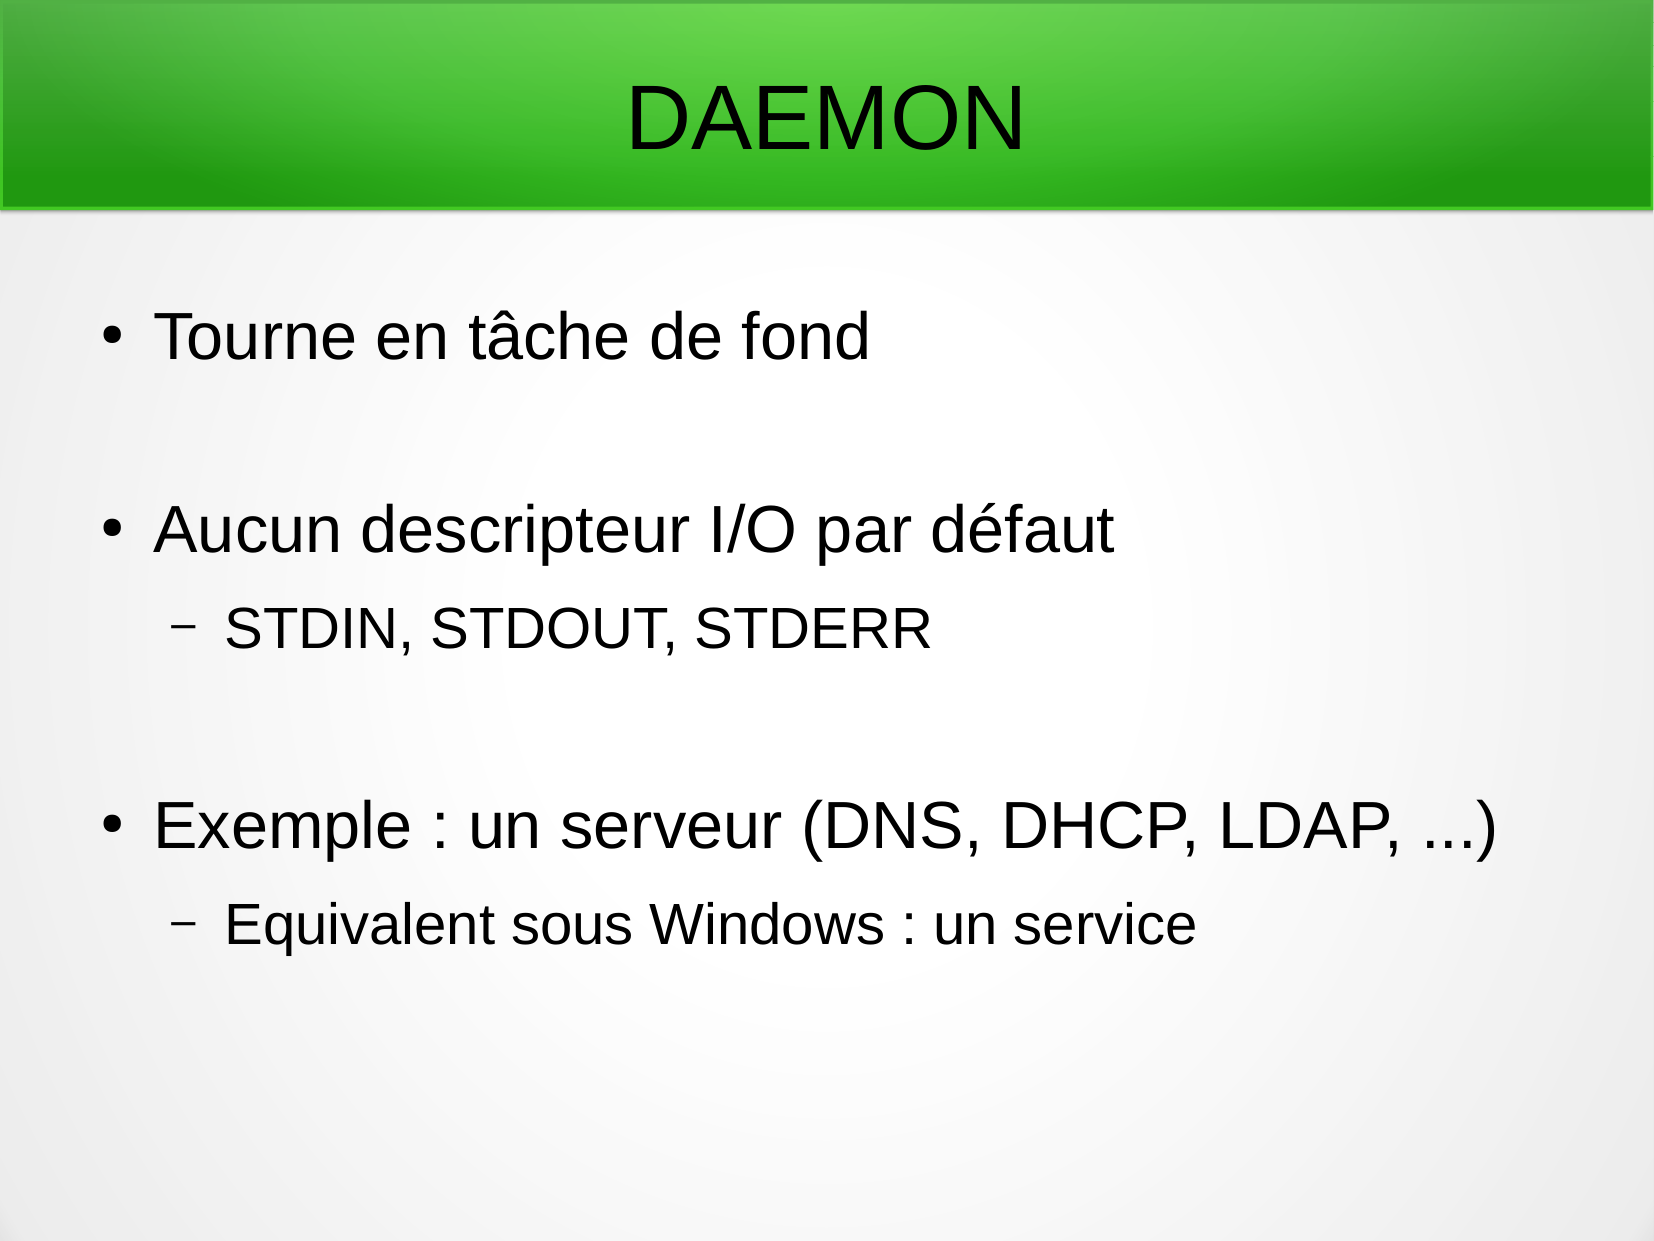

# DAEMON
Tourne en tâche de fond
Aucun descripteur I/O par défaut
STDIN, STDOUT, STDERR
Exemple : un serveur (DNS, DHCP, LDAP, ...)
Equivalent sous Windows : un service